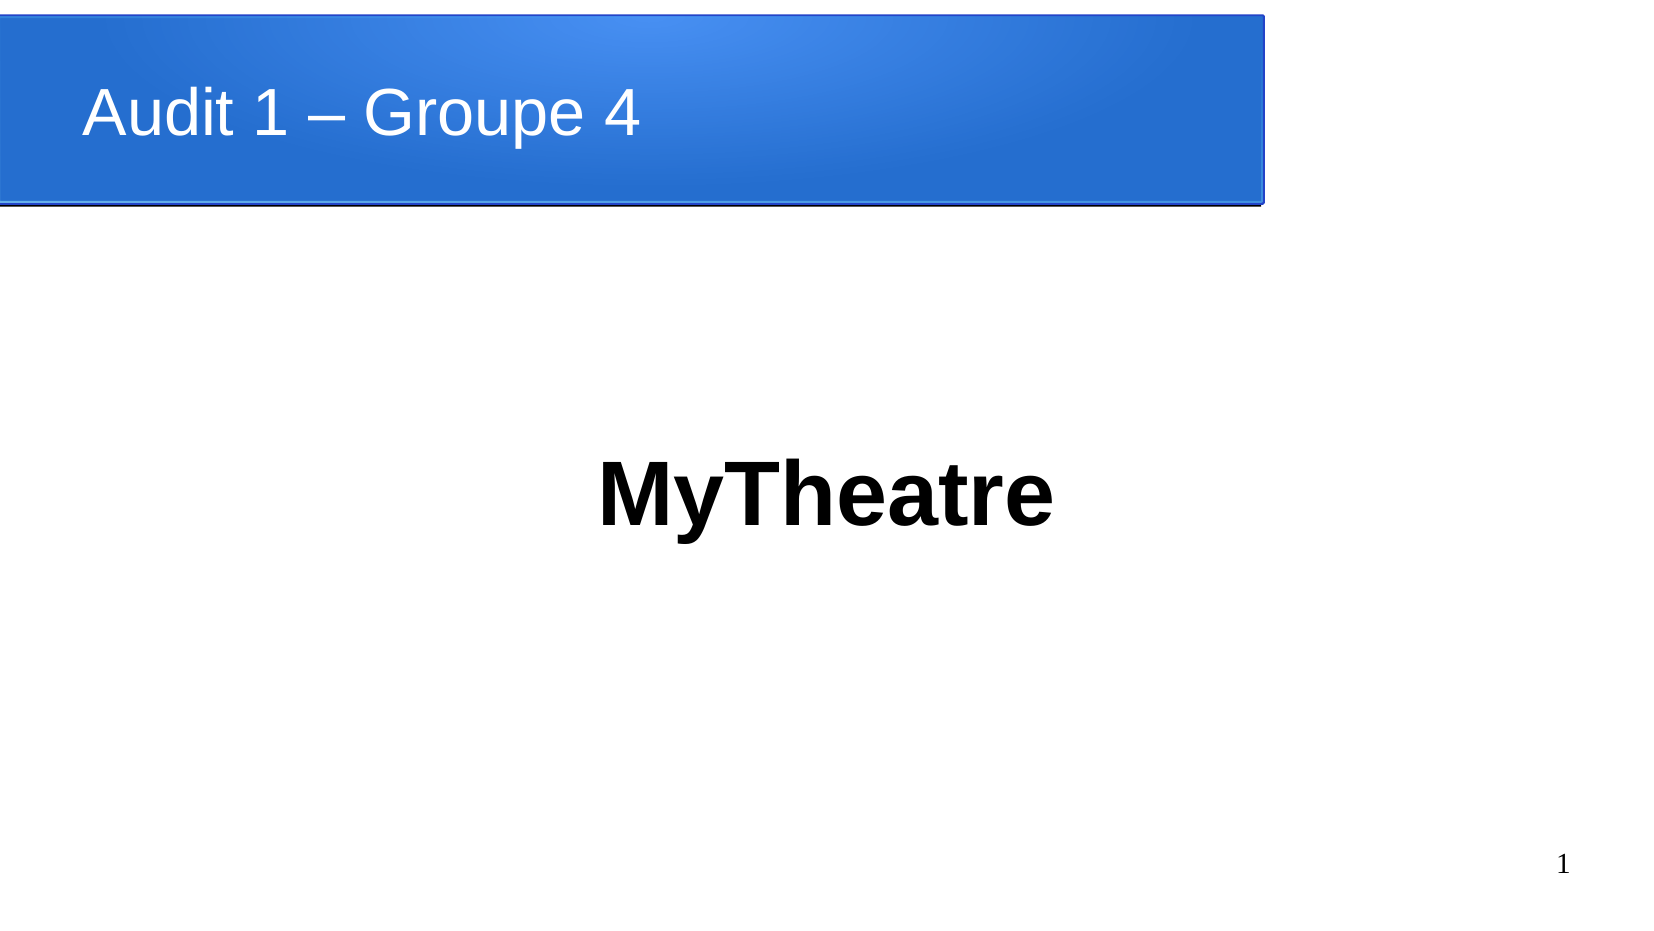

# Audit 1 – Groupe 4
MyTheatre
1